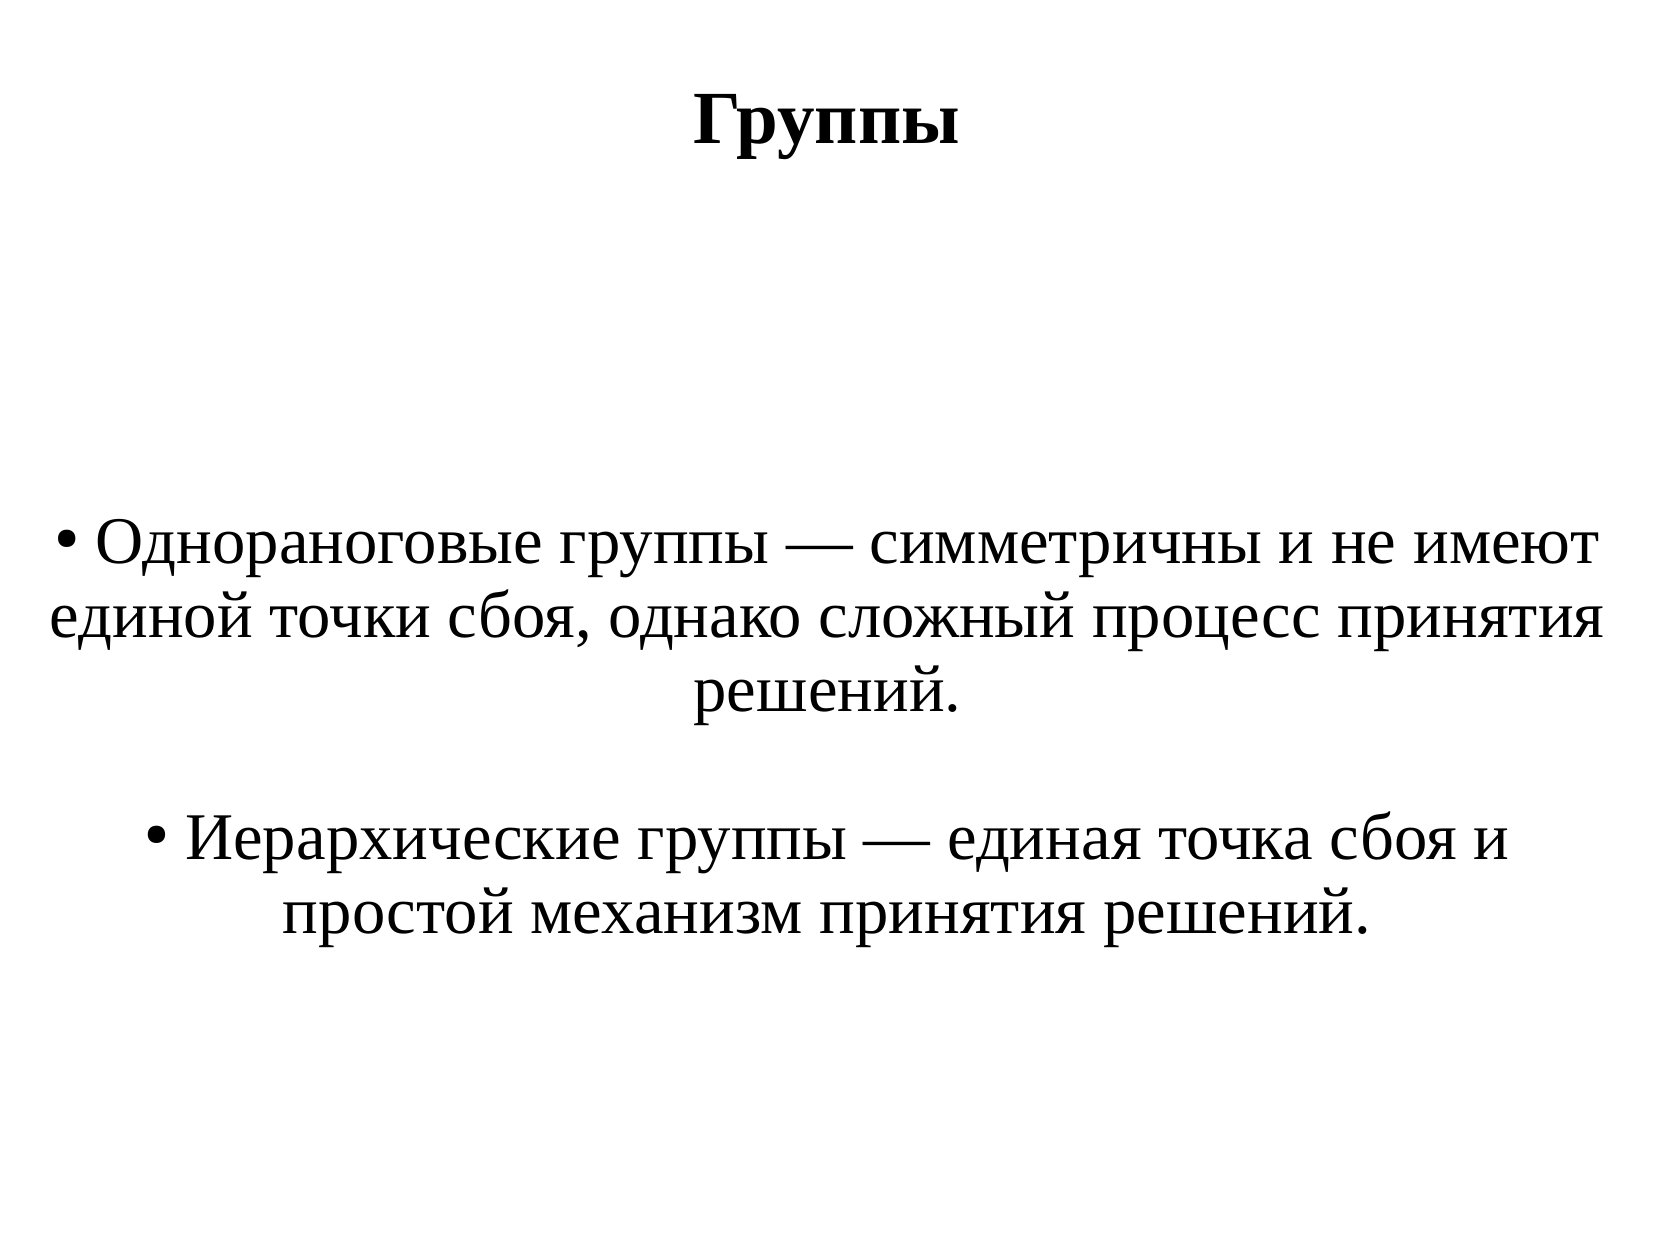

# Группы
 Однораноговые группы — симметричны и не имеют единой точки сбоя, однако сложный процесс принятия решений.
 Иерархические группы — единая точка сбоя и простой механизм принятия решений.